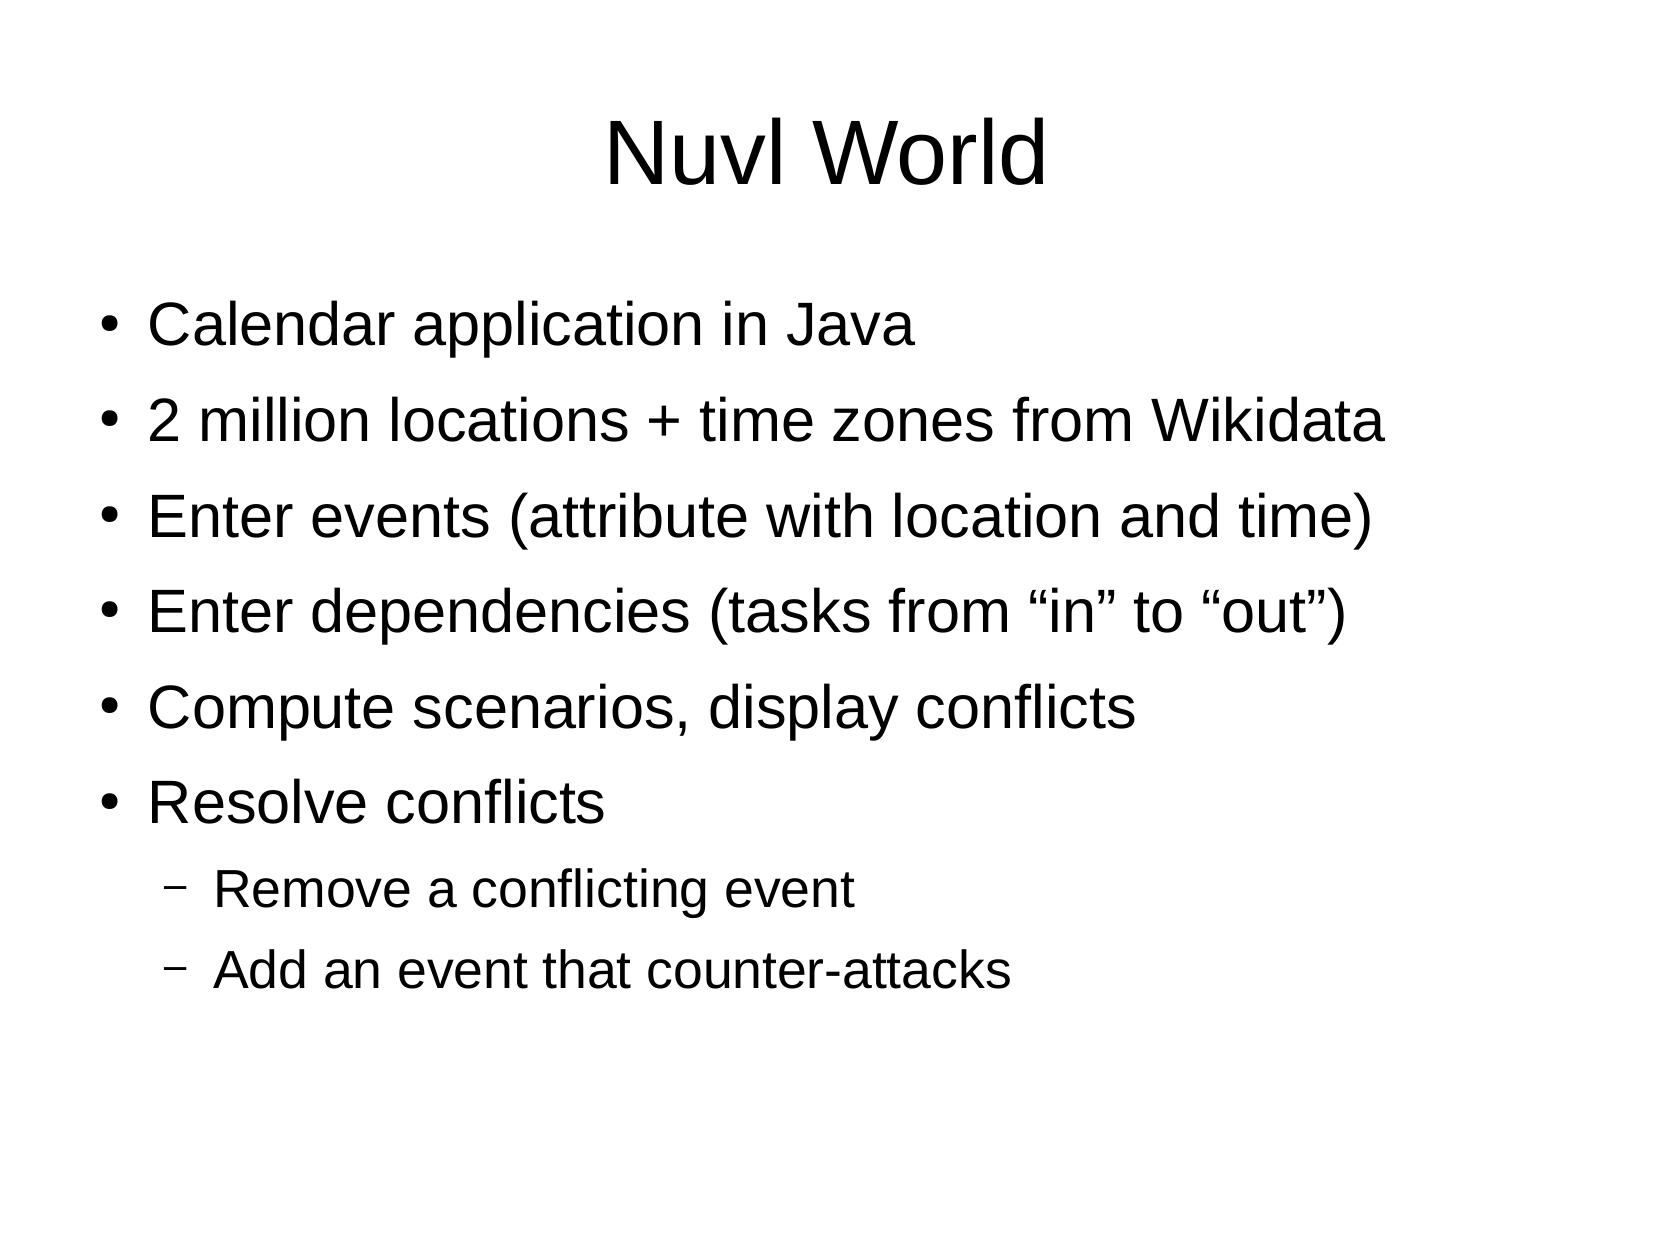

# Nuvl World
Calendar application in Java
2 million locations + time zones from Wikidata
Enter events (attribute with location and time)
Enter dependencies (tasks from “in” to “out”)
Compute scenarios, display conflicts
Resolve conflicts
Remove a conflicting event
Add an event that counter-attacks